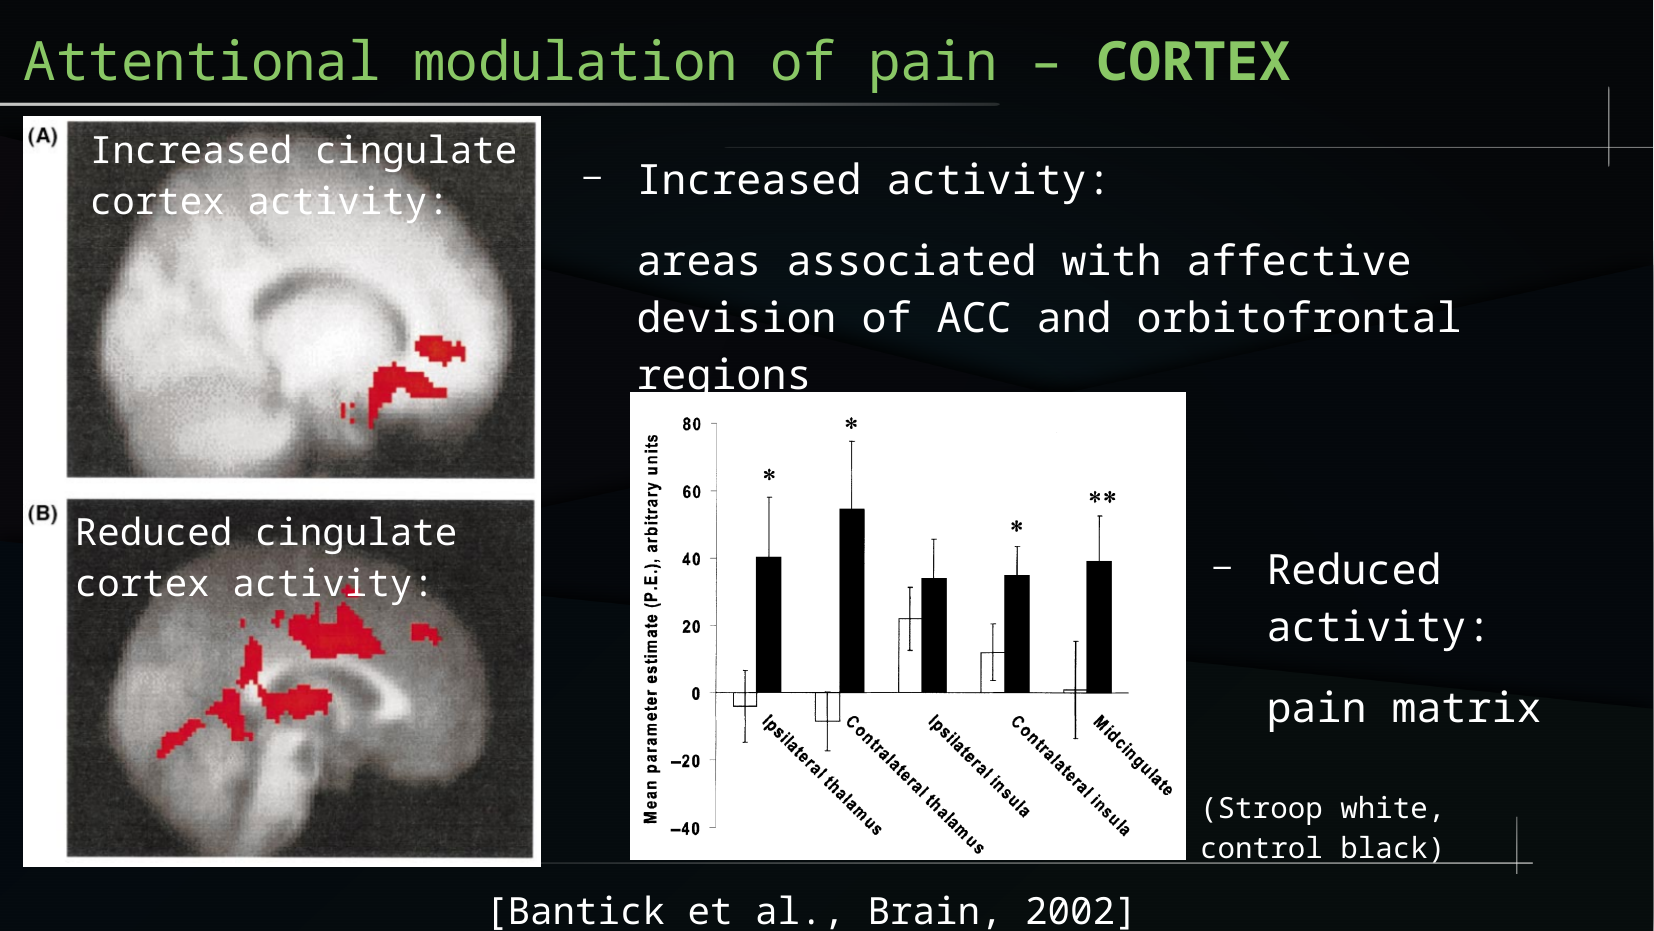

# Attentional modulation of pain – CORTEX
Increased cingulate cortex activity:
Increased activity:
areas associated with affective devision of ACC and orbitofrontal regions
Reduced cingulate cortex activity:
Reduced activity:
pain matrix
(Stroop white,
control black)
[Bantick et al., Brain, 2002]